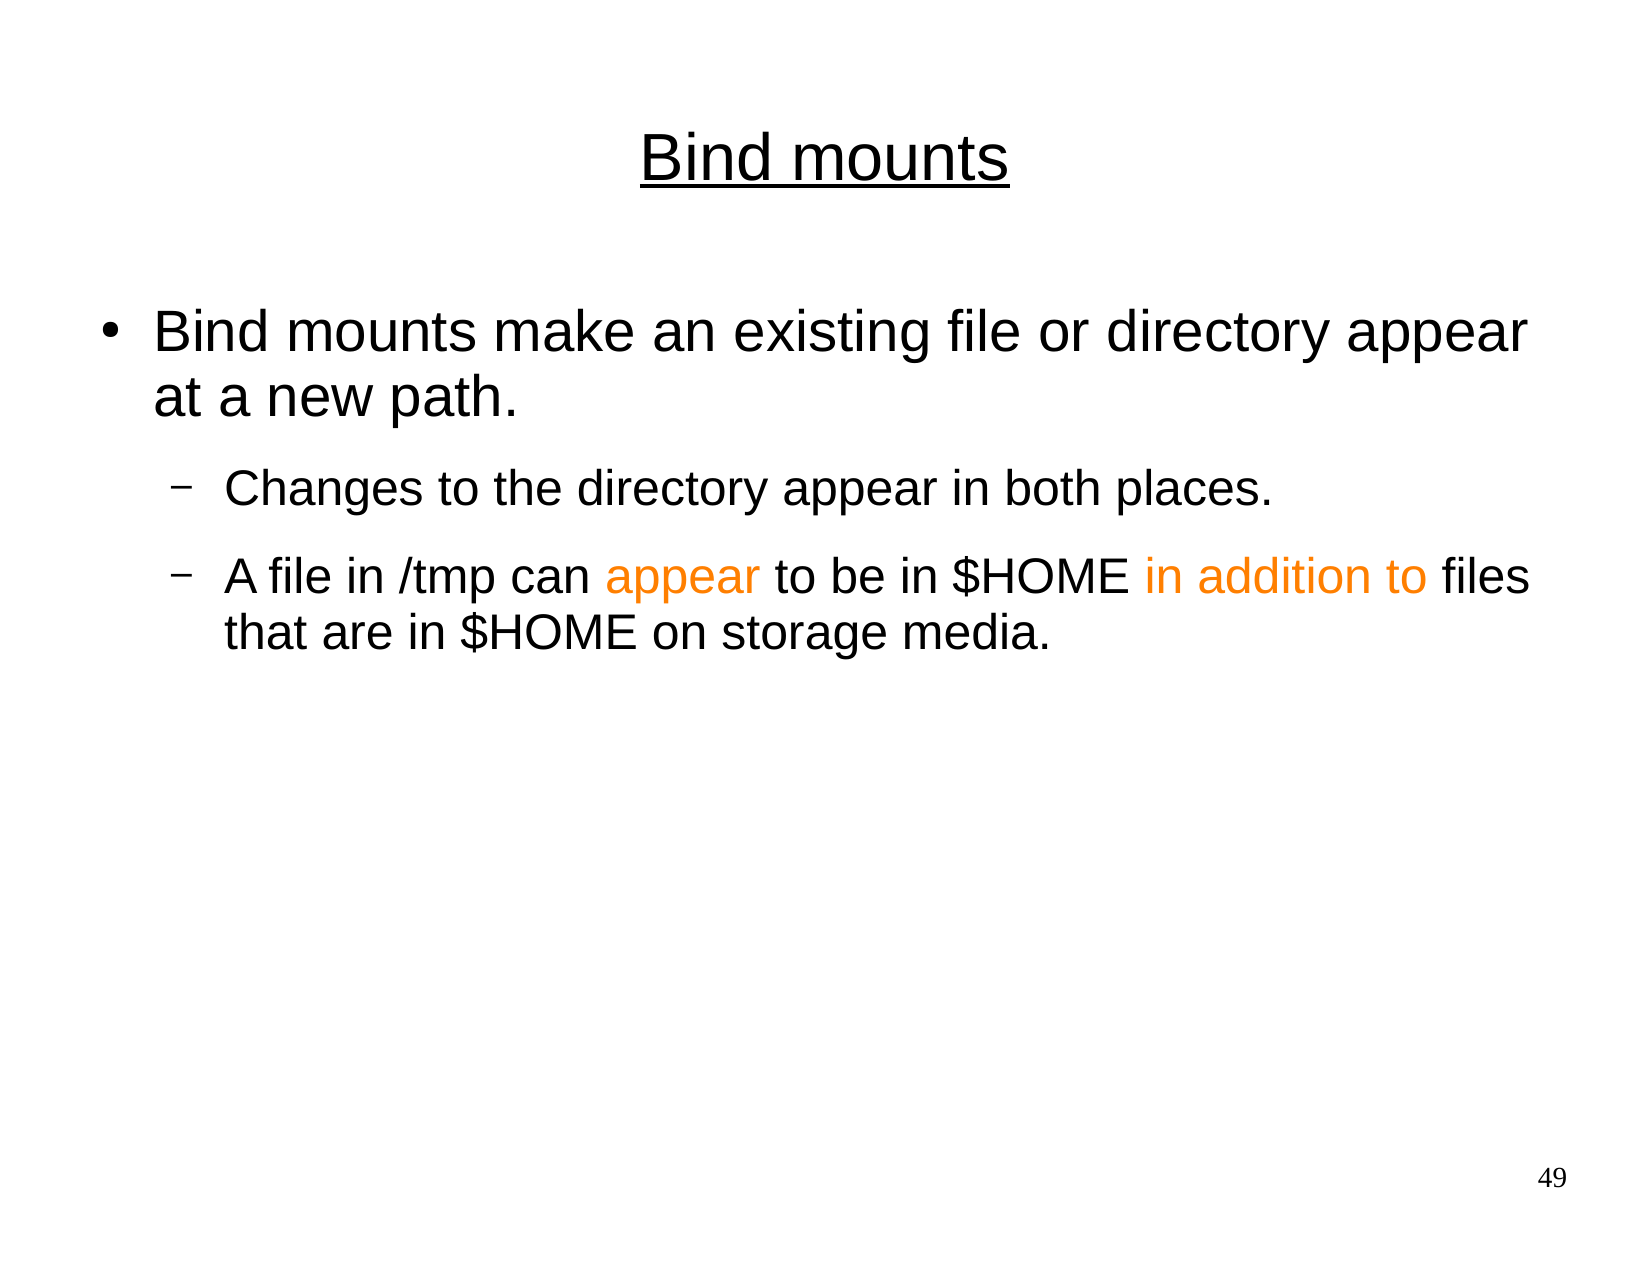

# Bind mounts
Bind mounts make an existing file or directory appear at a new path.
Changes to the directory appear in both places.
A file in /tmp can appear to be in $HOME in addition to files that are in $HOME on storage media.
49